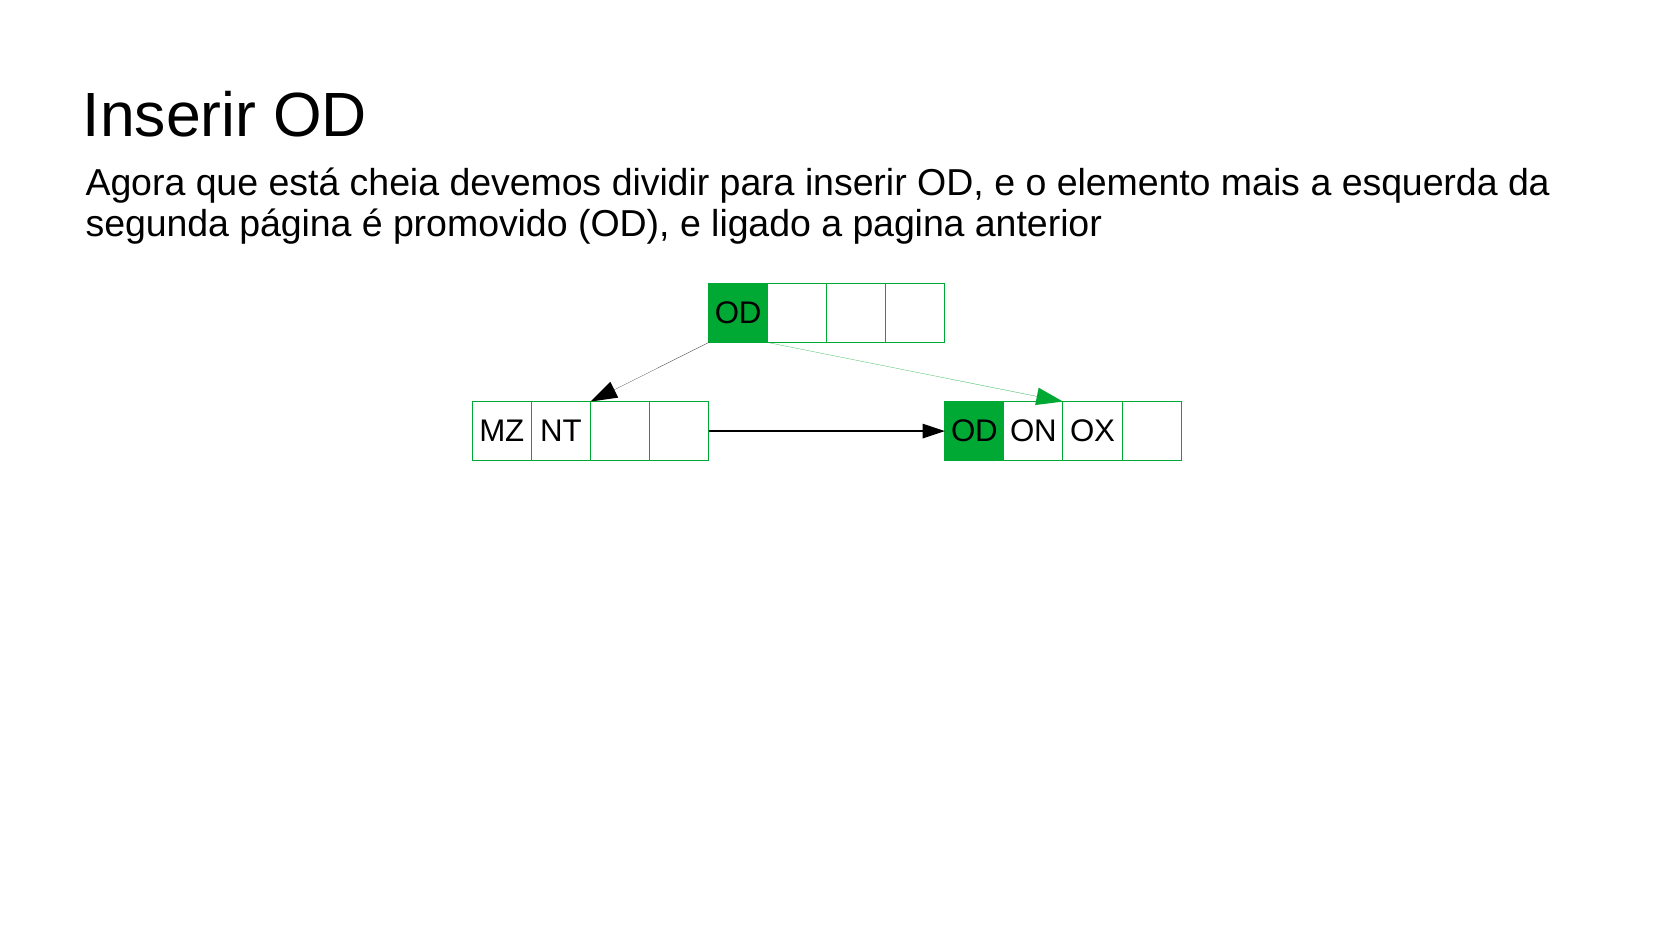

# Inserir OD
Agora que está cheia devemos dividir para inserir OD, e o elemento mais a esquerda da segunda página é promovido (OD), e ligado a pagina anterior
OD
MZ
NT
OD
ON
OX